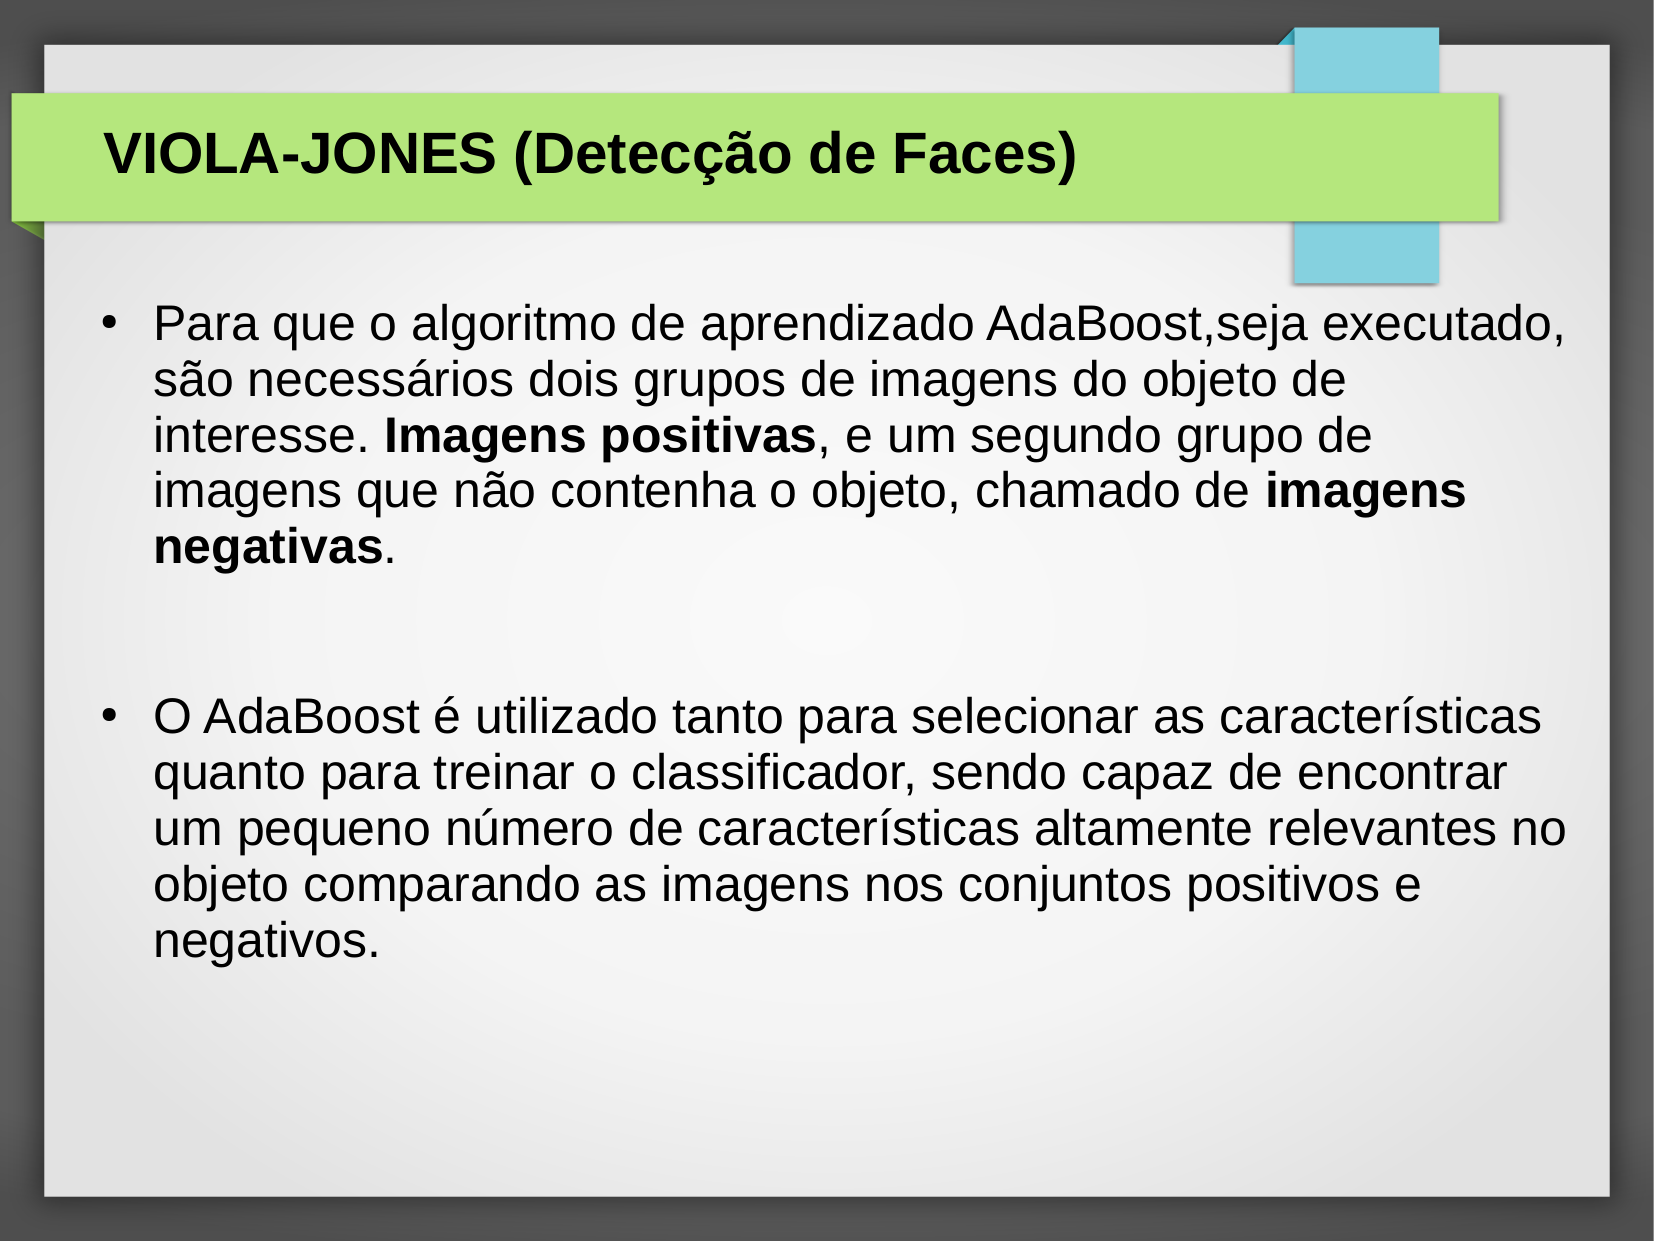

# VIOLA-JONES (Detecção de Faces)
Para que o algoritmo de aprendizado AdaBoost,seja executado, são necessários dois grupos de imagens do objeto de interesse. Imagens positivas, e um segundo grupo de imagens que não contenha o objeto, chamado de imagens negativas.
O AdaBoost é utilizado tanto para selecionar as características quanto para treinar o classificador, sendo capaz de encontrar um pequeno número de características altamente relevantes no objeto comparando as imagens nos conjuntos positivos e negativos.